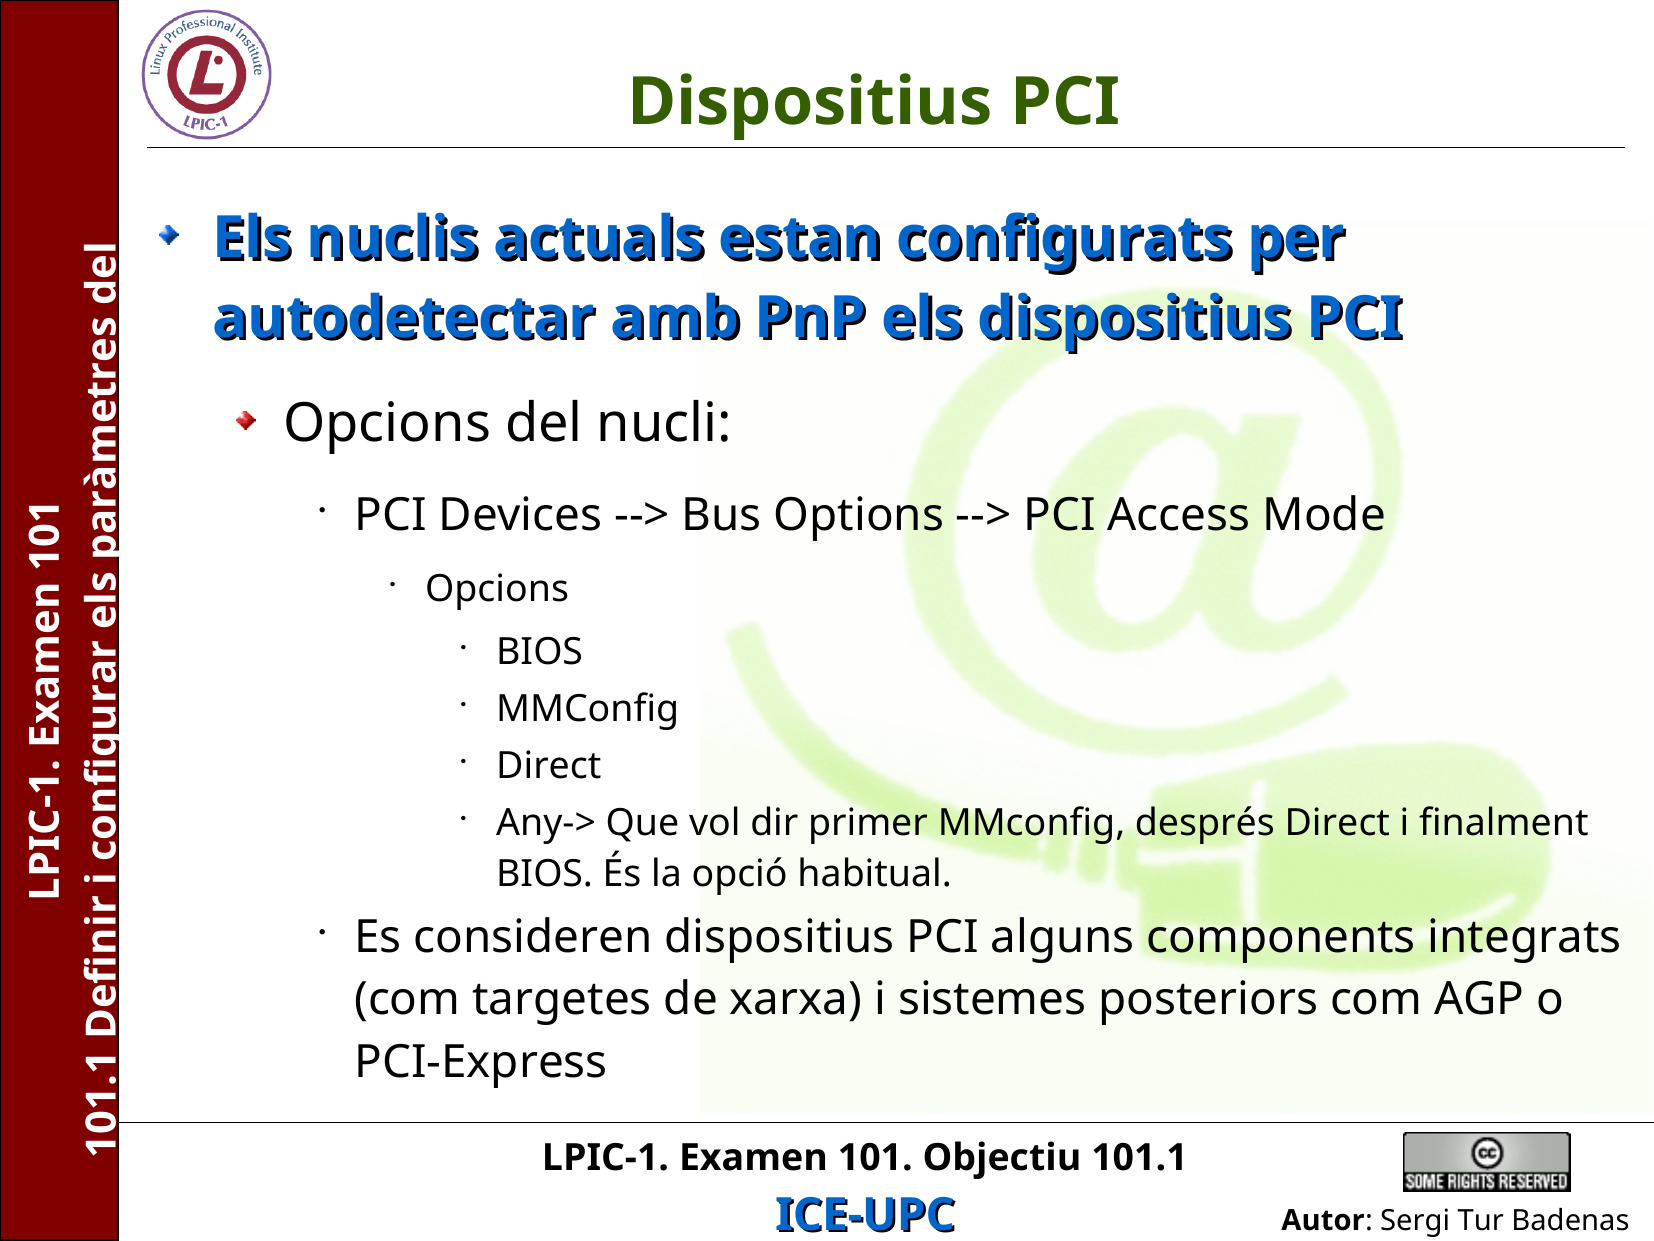

# Dispositius PCI
Els nuclis actuals estan configurats per autodetectar amb PnP els dispositius PCI
Opcions del nucli:
PCI Devices --> Bus Options --> PCI Access Mode
Opcions
BIOS
MMConfig
Direct
Any-> Que vol dir primer MMconfig, després Direct i finalment BIOS. És la opció habitual.
Es consideren dispositius PCI alguns components integrats (com targetes de xarxa) i sistemes posteriors com AGP o PCI-Express